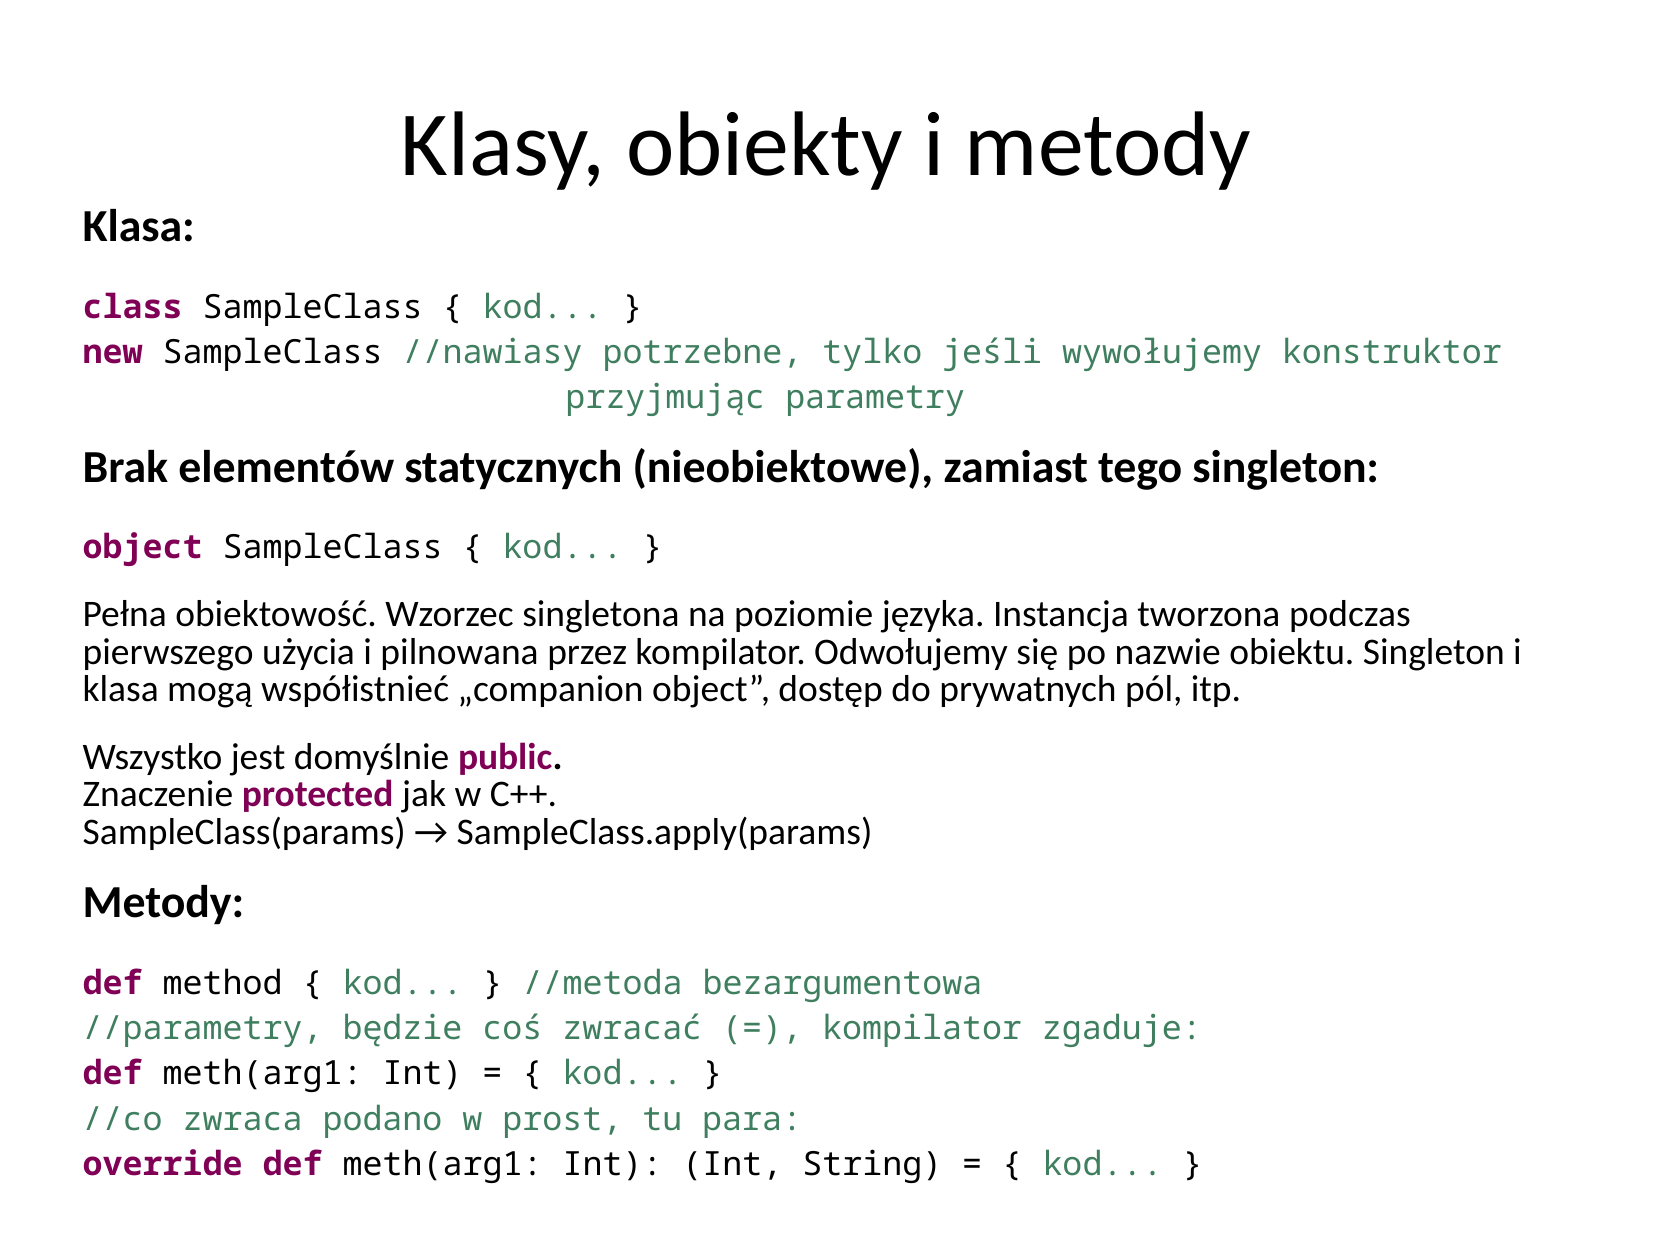

# Klasy, obiekty i metody
Klasa:
class SampleClass { kod... }
new SampleClass //nawiasy potrzebne, tylko jeśli wywołujemy konstruktor 							 przyjmując parametry
Brak elementów statycznych (nieobiektowe), zamiast tego singleton:
object SampleClass { kod... }
Pełna obiektowość. Wzorzec singletona na poziomie języka. Instancja tworzona podczas pierwszego użycia i pilnowana przez kompilator. Odwołujemy się po nazwie obiektu. Singleton i klasa mogą współistnieć „companion object”, dostęp do prywatnych pól, itp.
Wszystko jest domyślnie public.
Znaczenie protected jak w C++.
SampleClass(params) → SampleClass.apply(params)
Metody:
def method { kod... } //metoda bezargumentowa
//parametry, będzie coś zwracać (=), kompilator zgaduje:
def meth(arg1: Int) = { kod... }
//co zwraca podano w prost, tu para:
override def meth(arg1: Int): (Int, String) = { kod... }